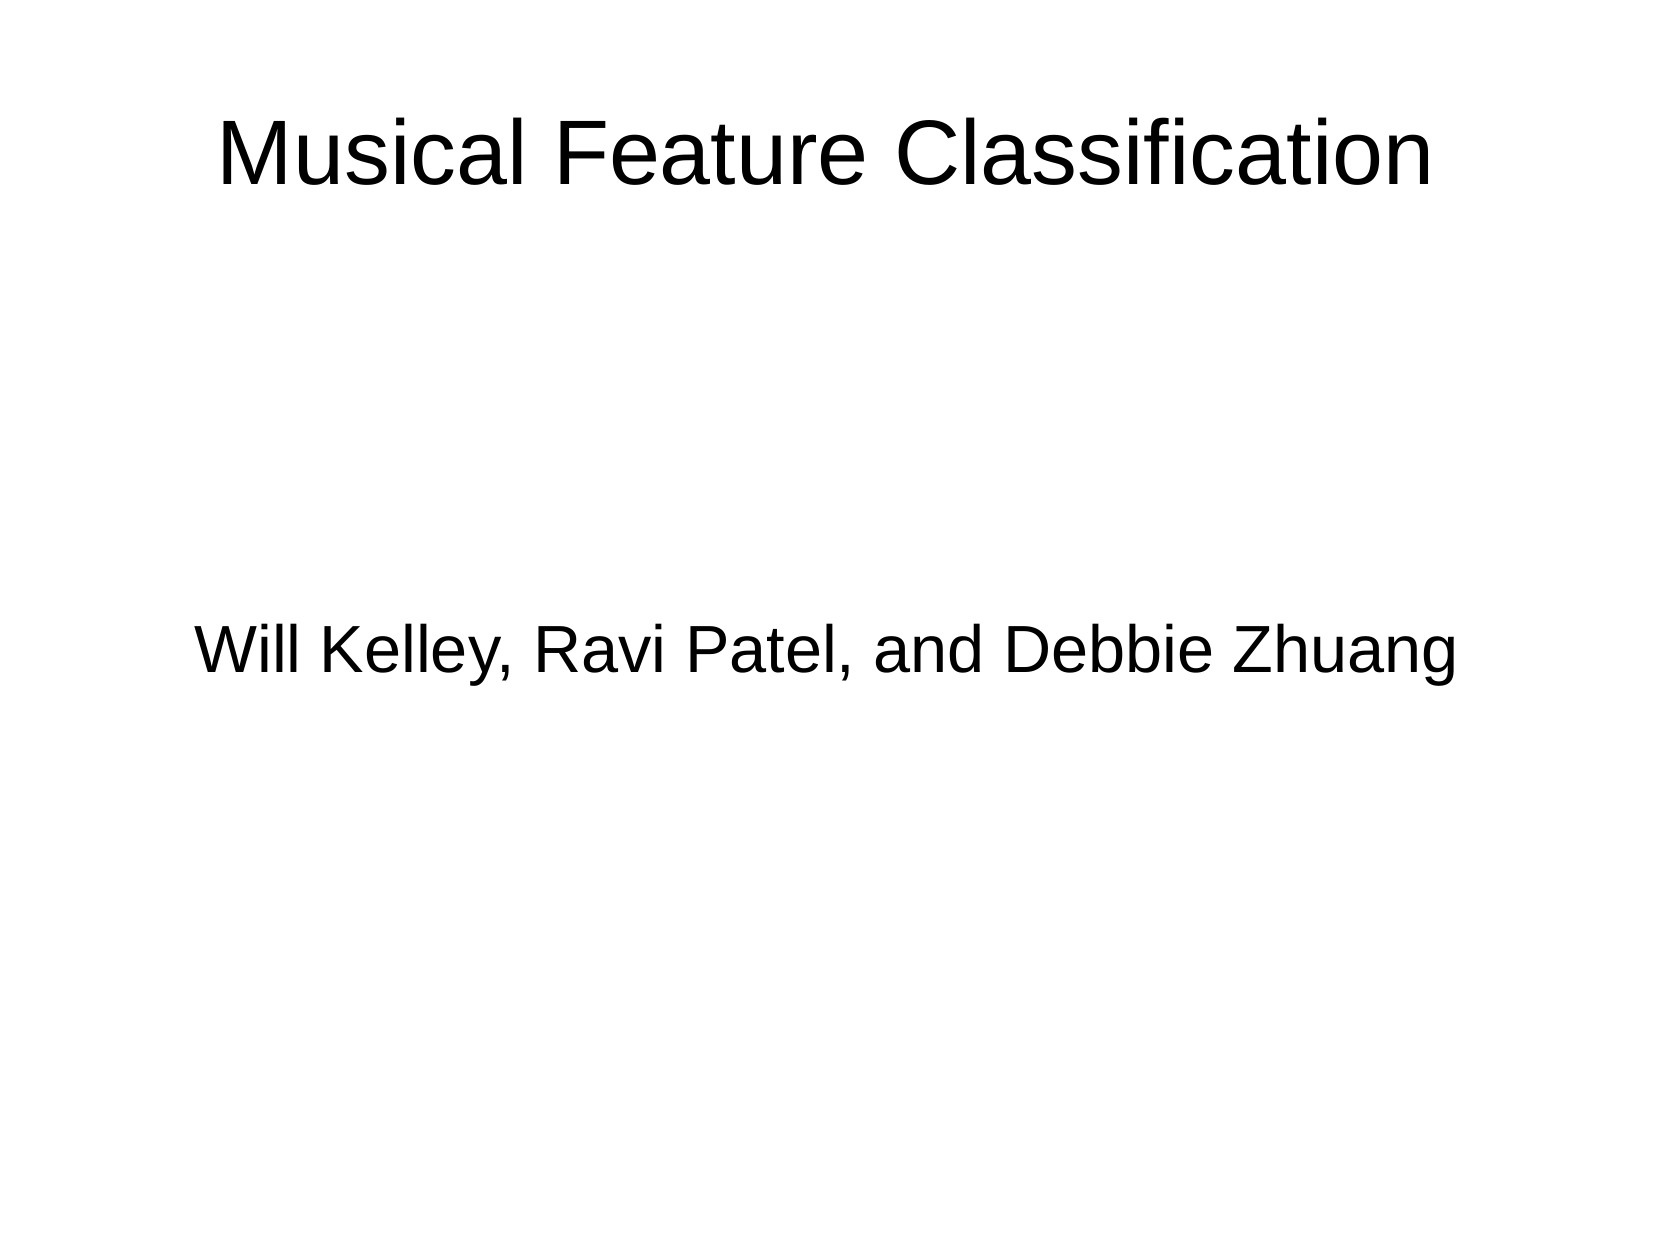

# Musical Feature Classification
Will Kelley, Ravi Patel, and Debbie Zhuang